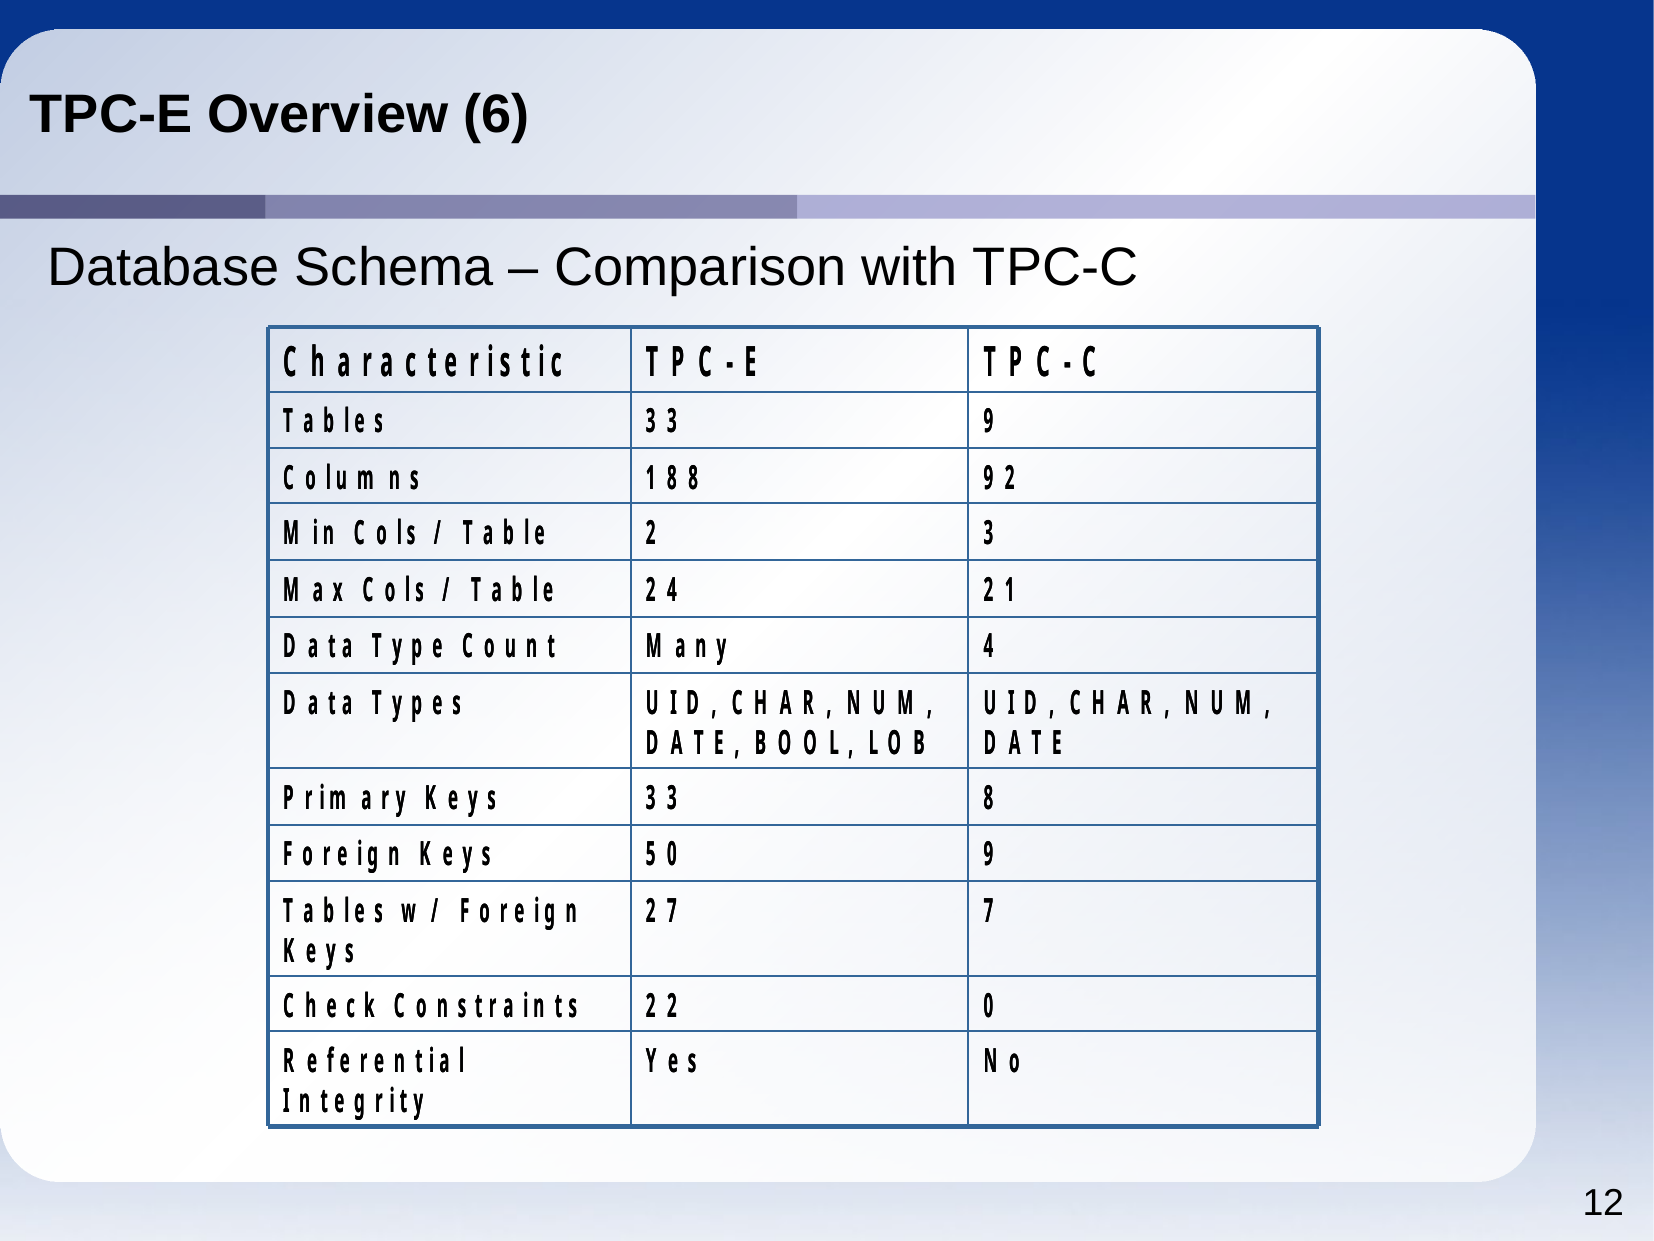

# TPC-E Overview (6)
Database Schema – Comparison with TPC-C
12